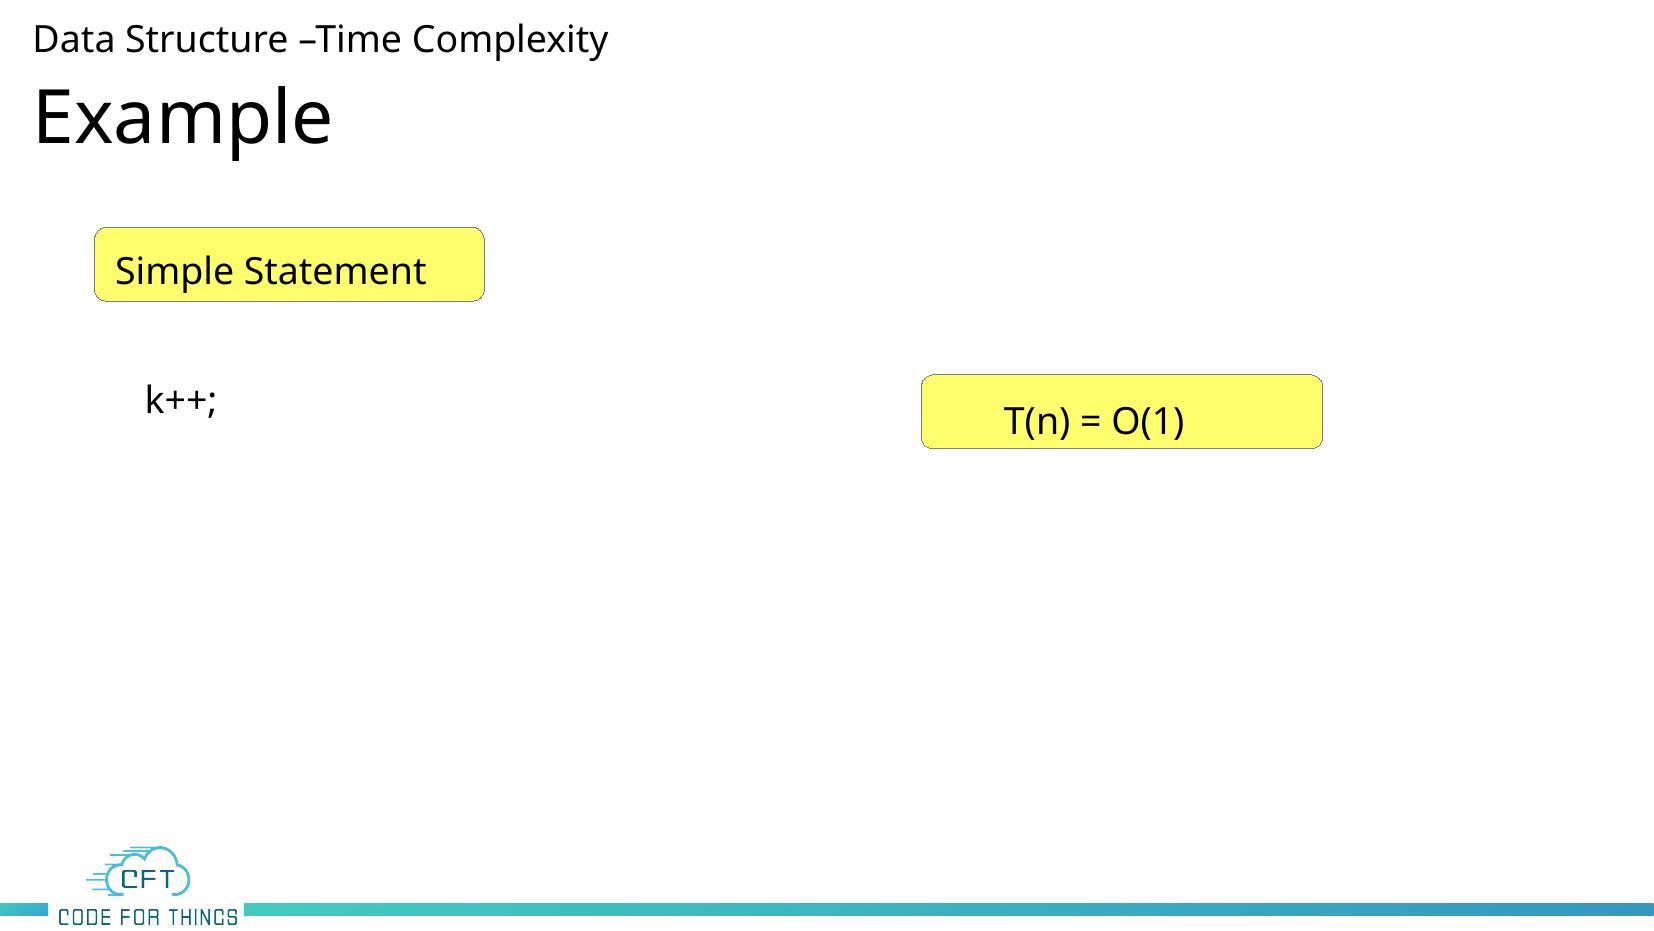

# Data Structure –Time Complexity Example
Simple Statement
k++;
T(n) = O(1)